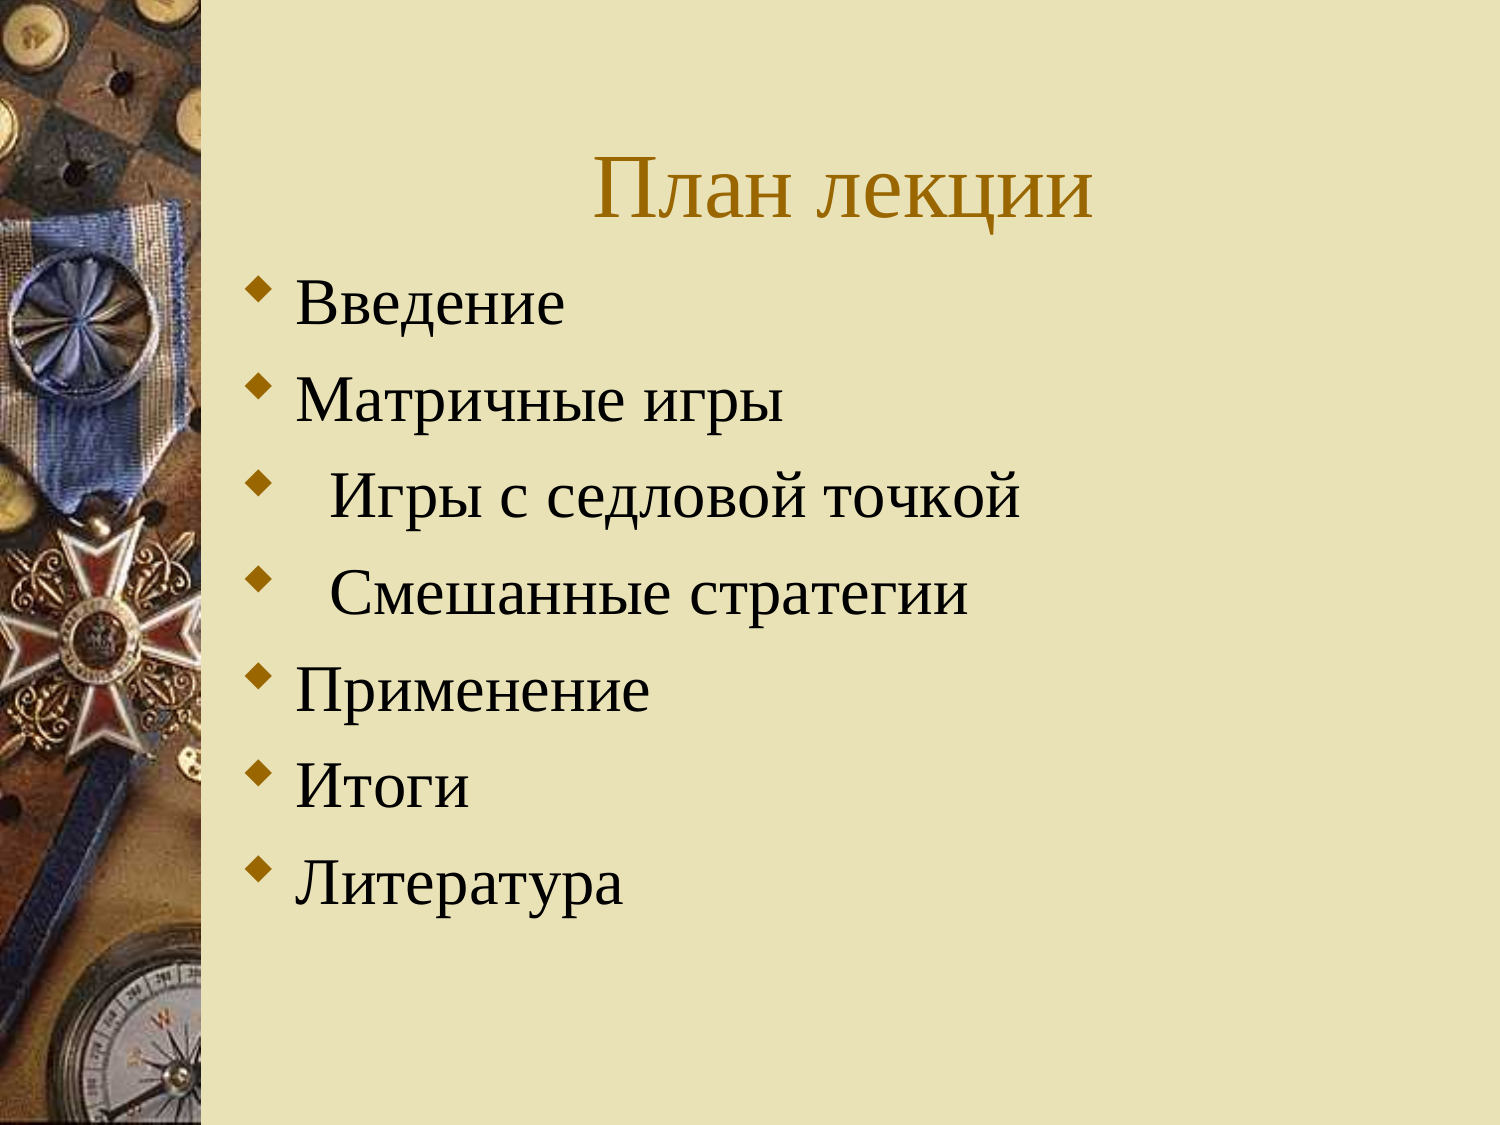

# План лекции
Введение
Матричные игры
 Игры с седловой точкой
 Смешанные стратегии
Применение
Итоги
Литература